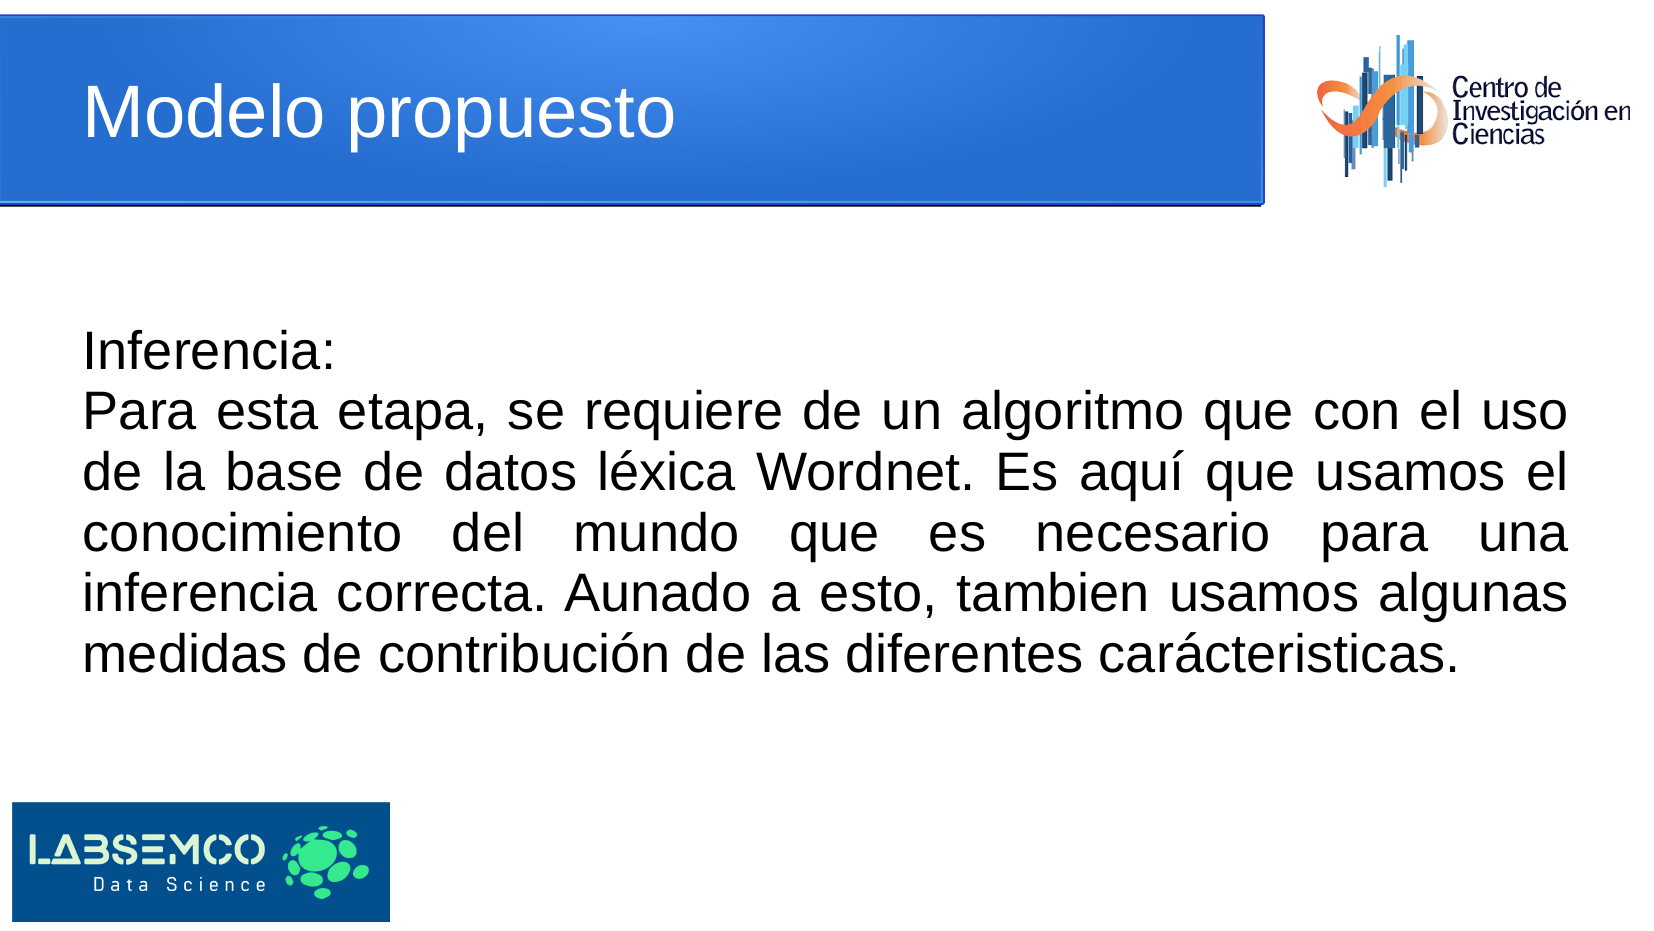

Modelo propuesto
# Inferencia:
Para esta etapa, se requiere de un algoritmo que con el uso de la base de datos léxica Wordnet. Es aquí que usamos el conocimiento del mundo que es necesario para una inferencia correcta. Aunado a esto, tambien usamos algunas medidas de contribución de las diferentes carácteristicas.